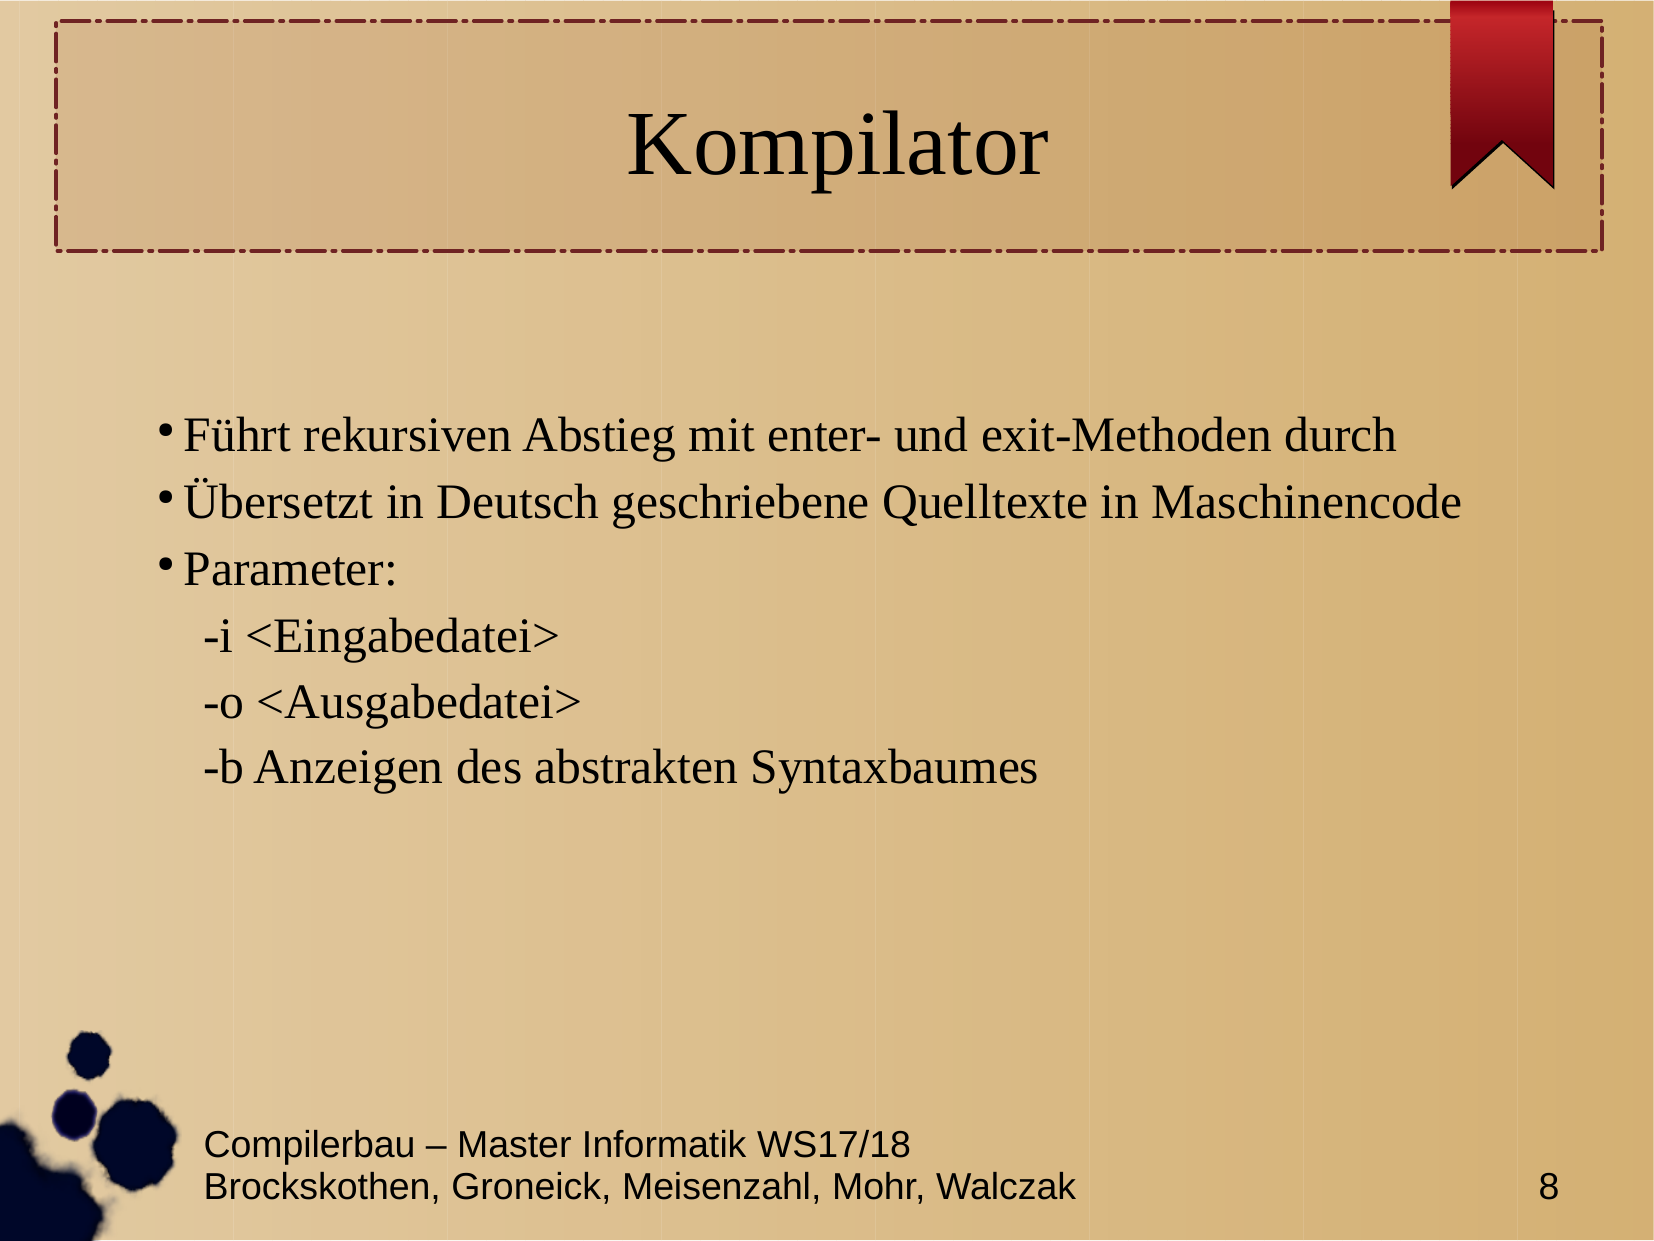

# Kompilator
 Führt rekursiven Abstieg mit enter- und exit-Methoden durch
 Übersetzt in Deutsch geschriebene Quelltexte in Maschinencode
 Parameter:
 -i <Eingabedatei>
 -o <Ausgabedatei>
 -b Anzeigen des abstrakten Syntaxbaumes